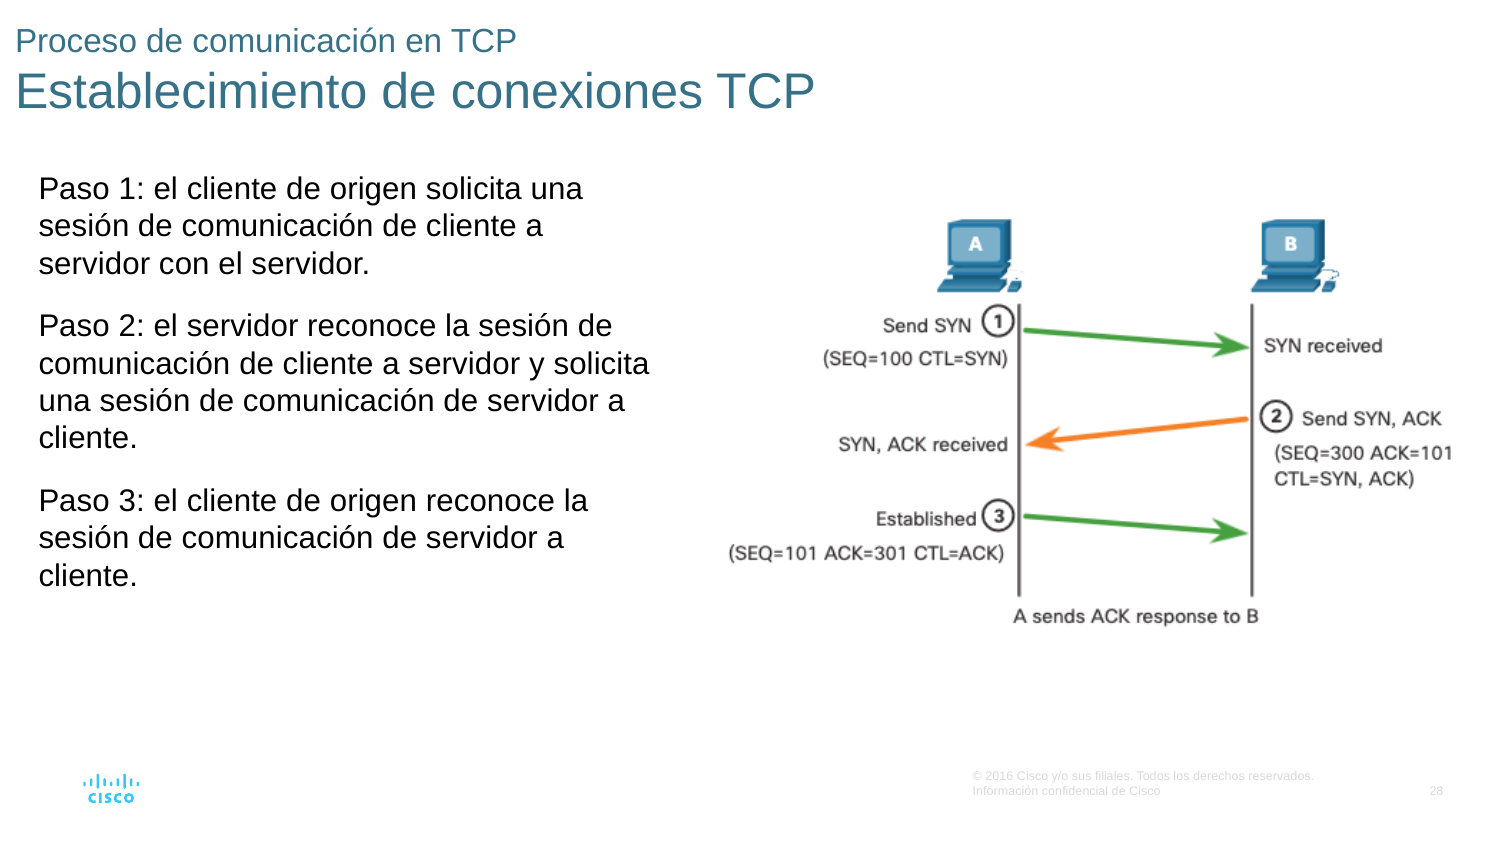

# Proceso de comunicación en TCP Establecimiento de conexiones TCP
Paso 1: el cliente de origen solicita una sesión de comunicación de cliente a servidor con el servidor.
Paso 2: el servidor reconoce la sesión de comunicación de cliente a servidor y solicita una sesión de comunicación de servidor a cliente.
Paso 3: el cliente de origen reconoce la sesión de comunicación de servidor a cliente.